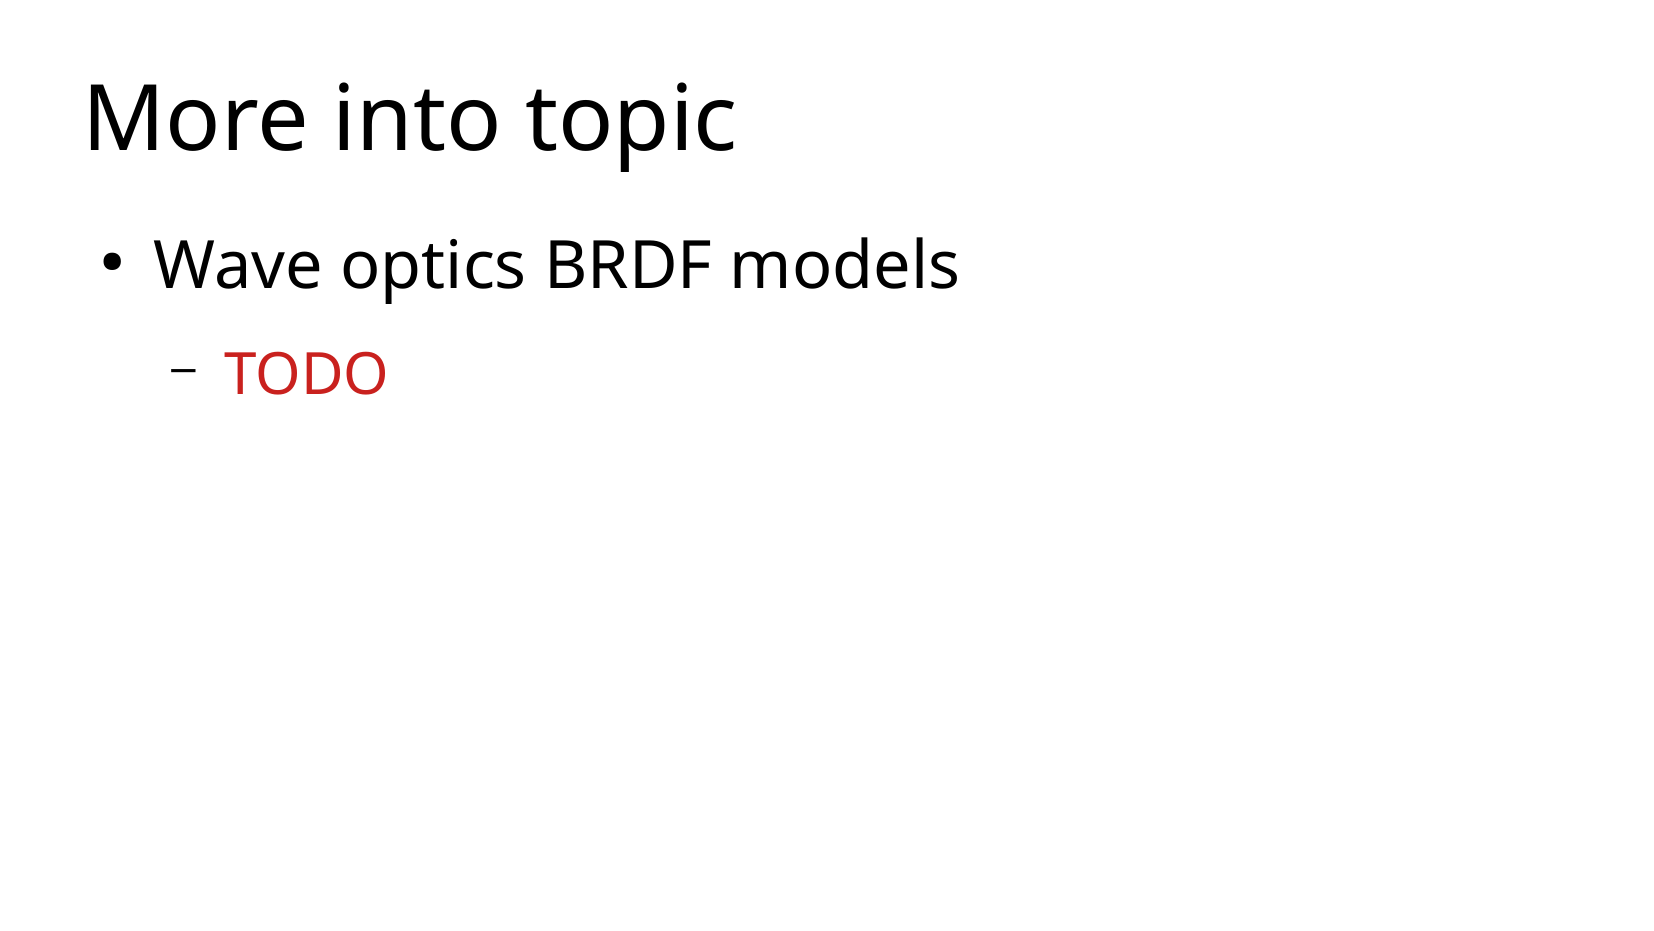

# More into topic
Wave optics BRDF models
TODO